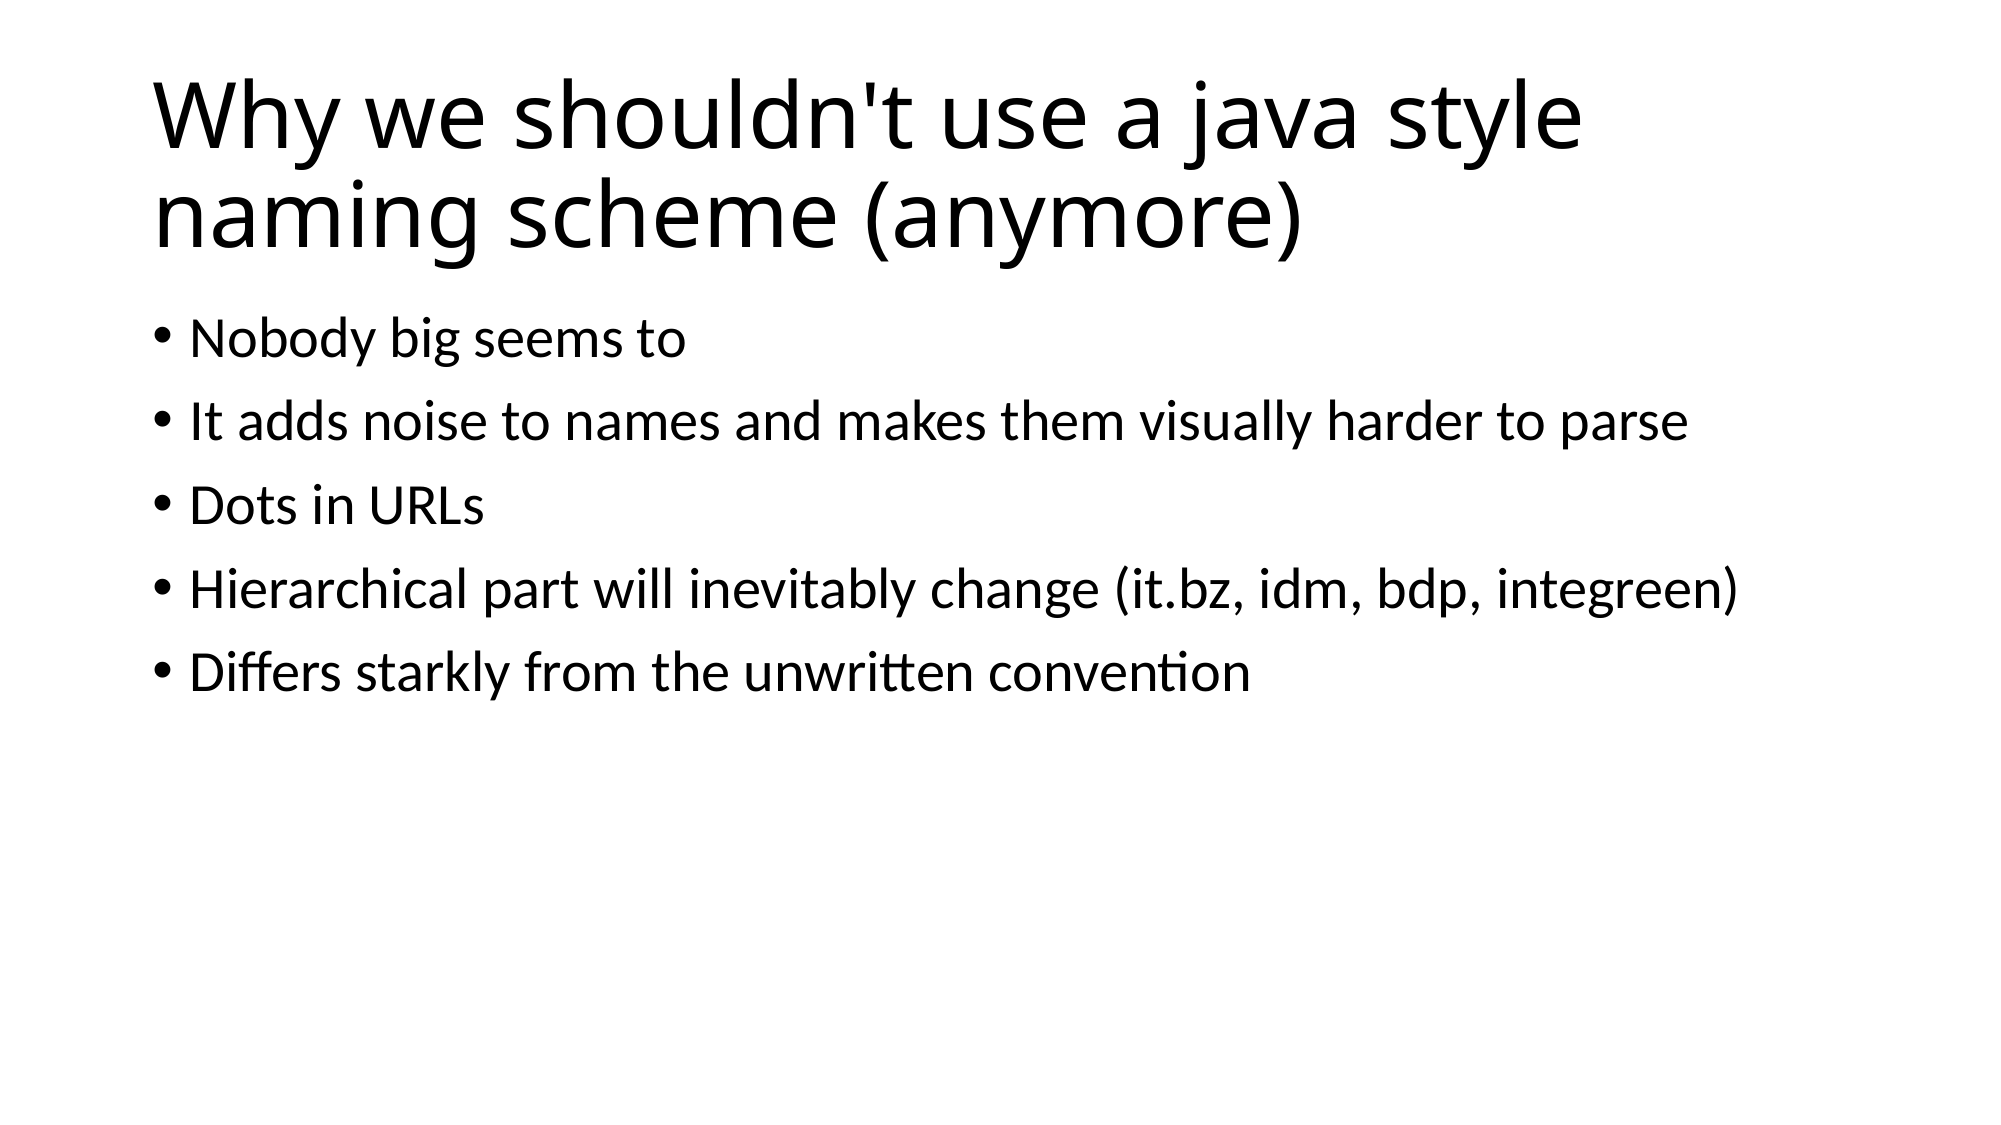

# Why we shouldn't use a java style naming scheme (anymore)
Nobody big seems to
It adds noise to names and makes them visually harder to parse
Dots in URLs
Hierarchical part will inevitably change (it.bz, idm, bdp, integreen)
Differs starkly from the unwritten convention